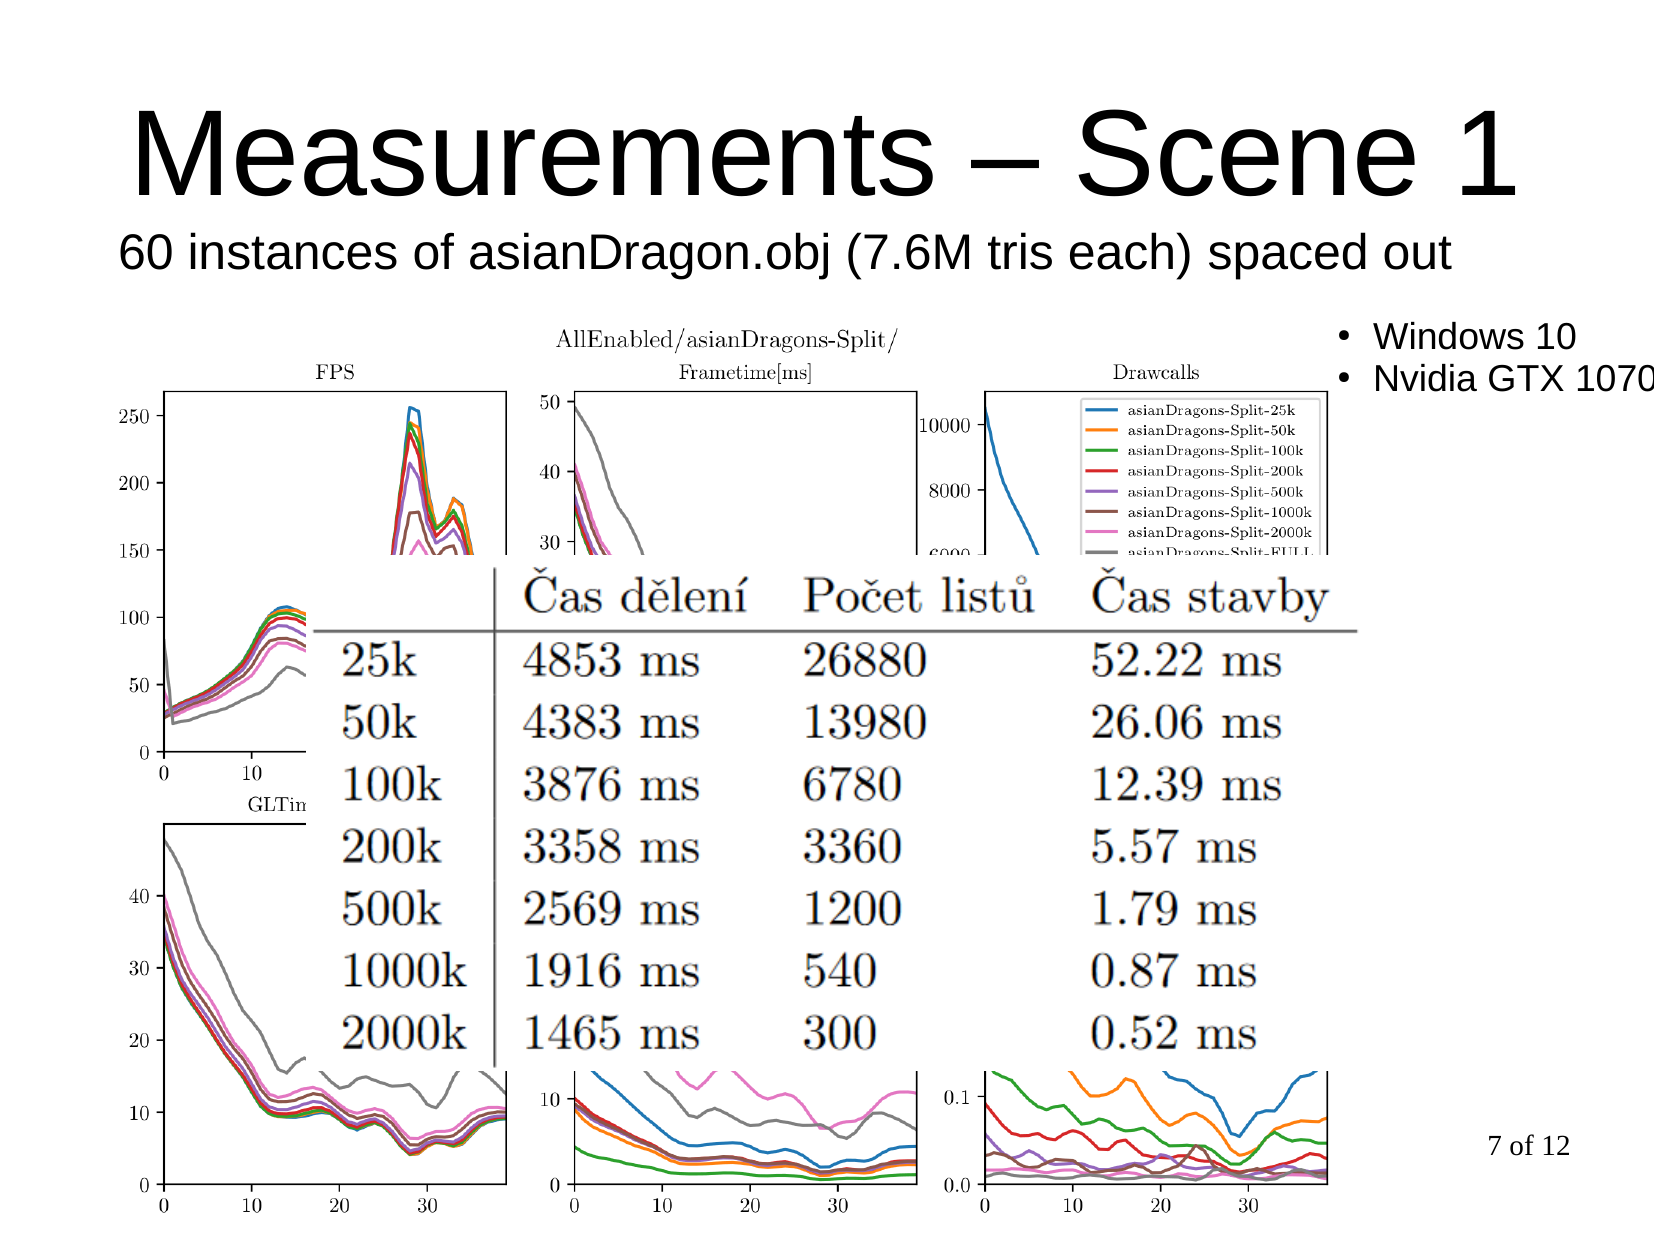

# Measurements – Scene 1
60 instances of asianDragon.obj (7.6M tris each) spaced out
Windows 10
Nvidia GTX 1070
7